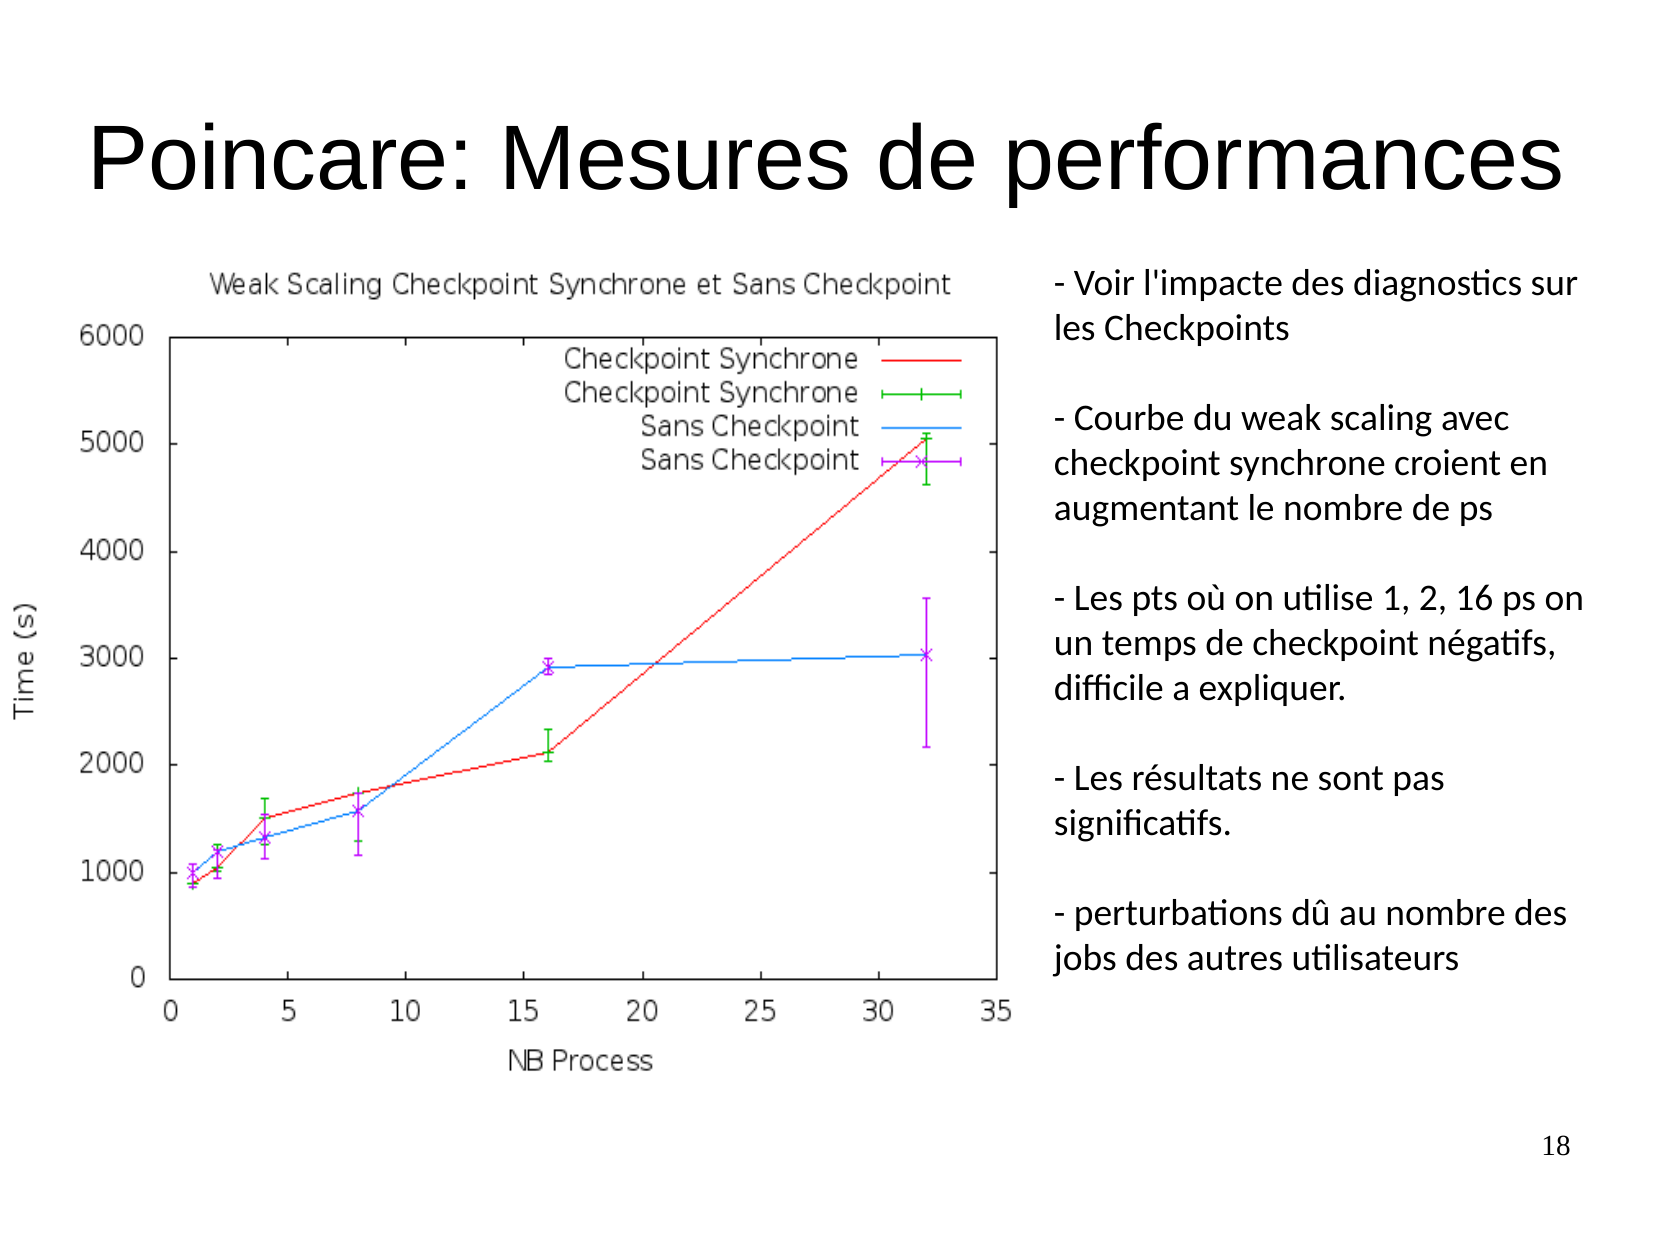

Nr : 63
Ntetha : 512
Nphi : 128
Nvpar : 60
–
Deltat : 5
dt_diag : 5
Phi3D_dt_diag : 5
Moments3D_dt_diag : 5
–
asynchrone_writing : false
# Poincare: Mesures de performances
- Voir l'impacte des diagnostics sur les Checkpoints
- Courbe du weak scaling avec checkpoint synchrone croient en augmentant le nombre de ps
- Les pts où on utilise 1, 2, 16 ps on un temps de checkpoint négatifs, difficile a expliquer.
- Les résultats ne sont pas significatifs.
- perturbations dû au nombre des jobs des autres utilisateurs
18